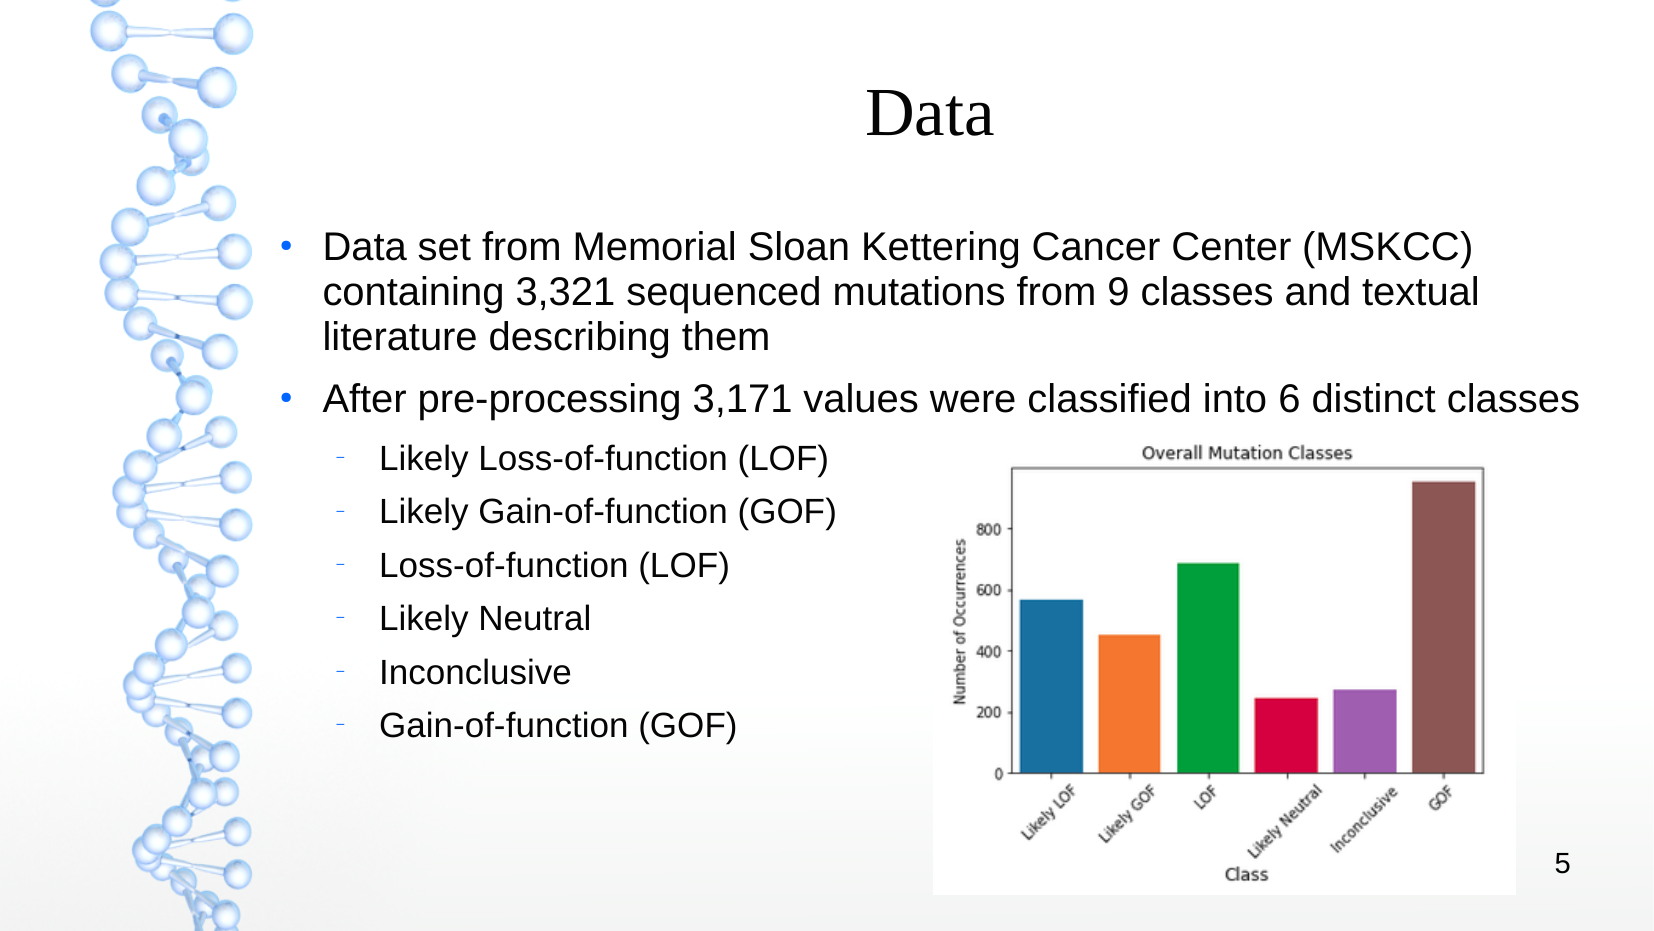

# Data
Data set from Memorial Sloan Kettering Cancer Center (MSKCC) containing 3,321 sequenced mutations from 9 classes and textual literature describing them
After pre-processing 3,171 values were classified into 6 distinct classes
Likely Loss-of-function (LOF)
Likely Gain-of-function (GOF)
Loss-of-function (LOF)
Likely Neutral
Inconclusive
Gain-of-function (GOF)
5